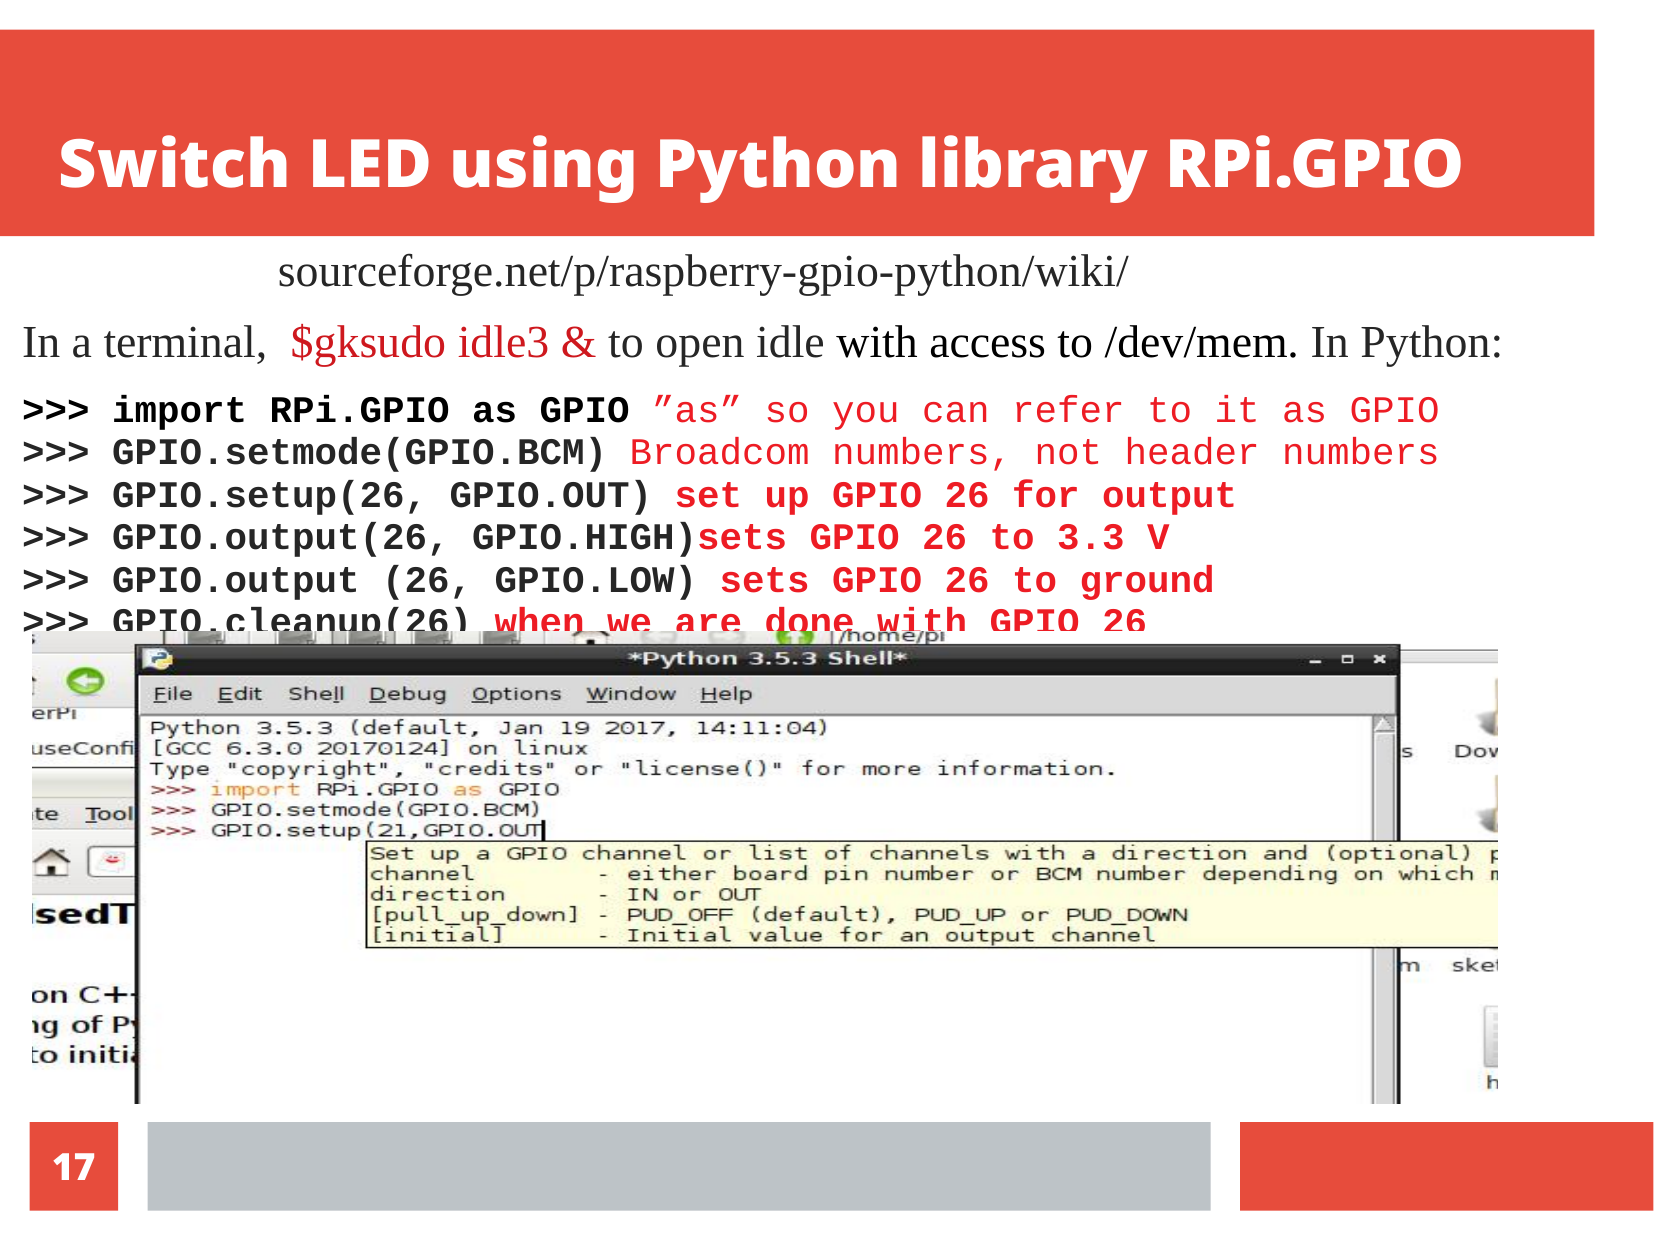

# Switch LED using Python library RPi.GPIO
sourceforge.net/p/raspberry-gpio-python/wiki/
In a terminal, $gksudo idle3 & to open idle with access to /dev/mem. In Python:
>>> import RPi.GPIO as GPIO ”as” so you can refer to it as GPIO
>>> GPIO.setmode(GPIO.BCM) Broadcom numbers, not header numbers
>>> GPIO.setup(26, GPIO.OUT) set up GPIO 26 for output
>>> GPIO.output(26, GPIO.HIGH)sets GPIO 26 to 3.3 V
>>> GPIO.output (26, GPIO.LOW) sets GPIO 26 to ground
>>> GPIO.cleanup(26) when we are done with GPIO 26
17